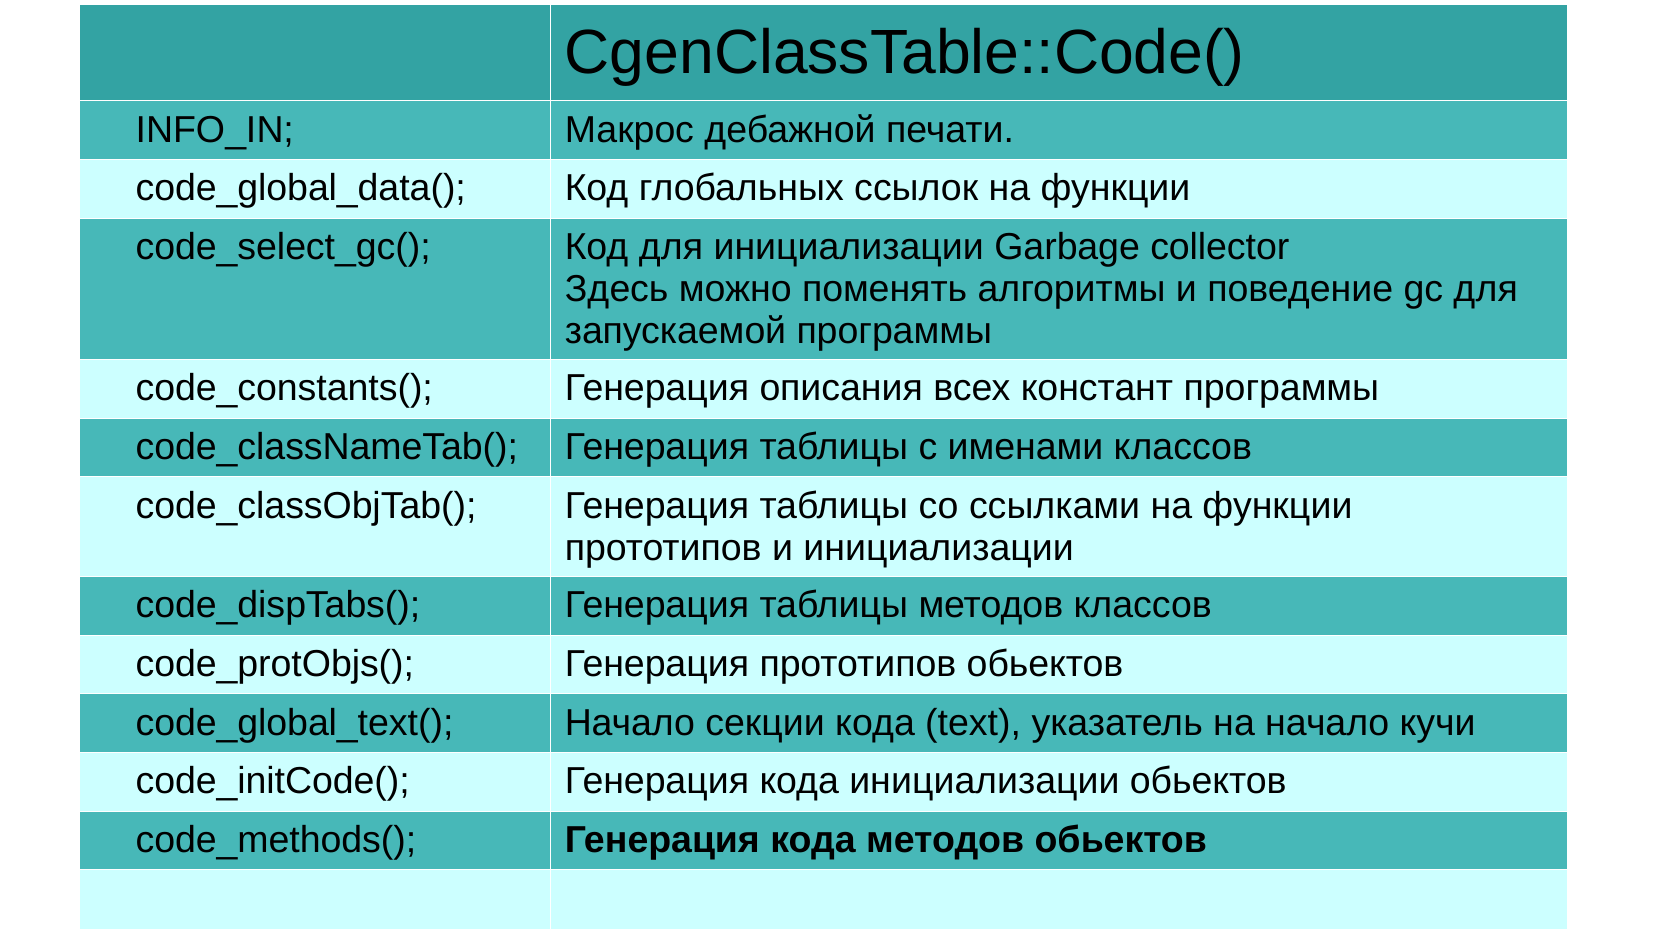

| | CgenClassTable::Code() |
| --- | --- |
| INFO\_IN; | Макрос дебажной печати. |
| code\_global\_data(); | Код глобальных ссылок на функции |
| code\_select\_gc(); | Код для инициализации Garbage collector Здесь можно поменять алгоритмы и поведение gc для запускаемой программы |
| code\_constants(); | Генерация описания всех констант программы |
| code\_classNameTab(); | Генерация таблицы с именами классов |
| code\_classObjTab(); | Генерация таблицы со ссылками на функции прототипов и инициализации |
| code\_dispTabs(); | Генерация таблицы методов классов |
| code\_protObjs(); | Генерация прототипов обьектов |
| code\_global\_text(); | Начало секции кода (text), указатель на начало кучи |
| code\_initCode(); | Генерация кода инициализации обьектов |
| code\_methods(); | Генерация кода методов обьектов |
| | |